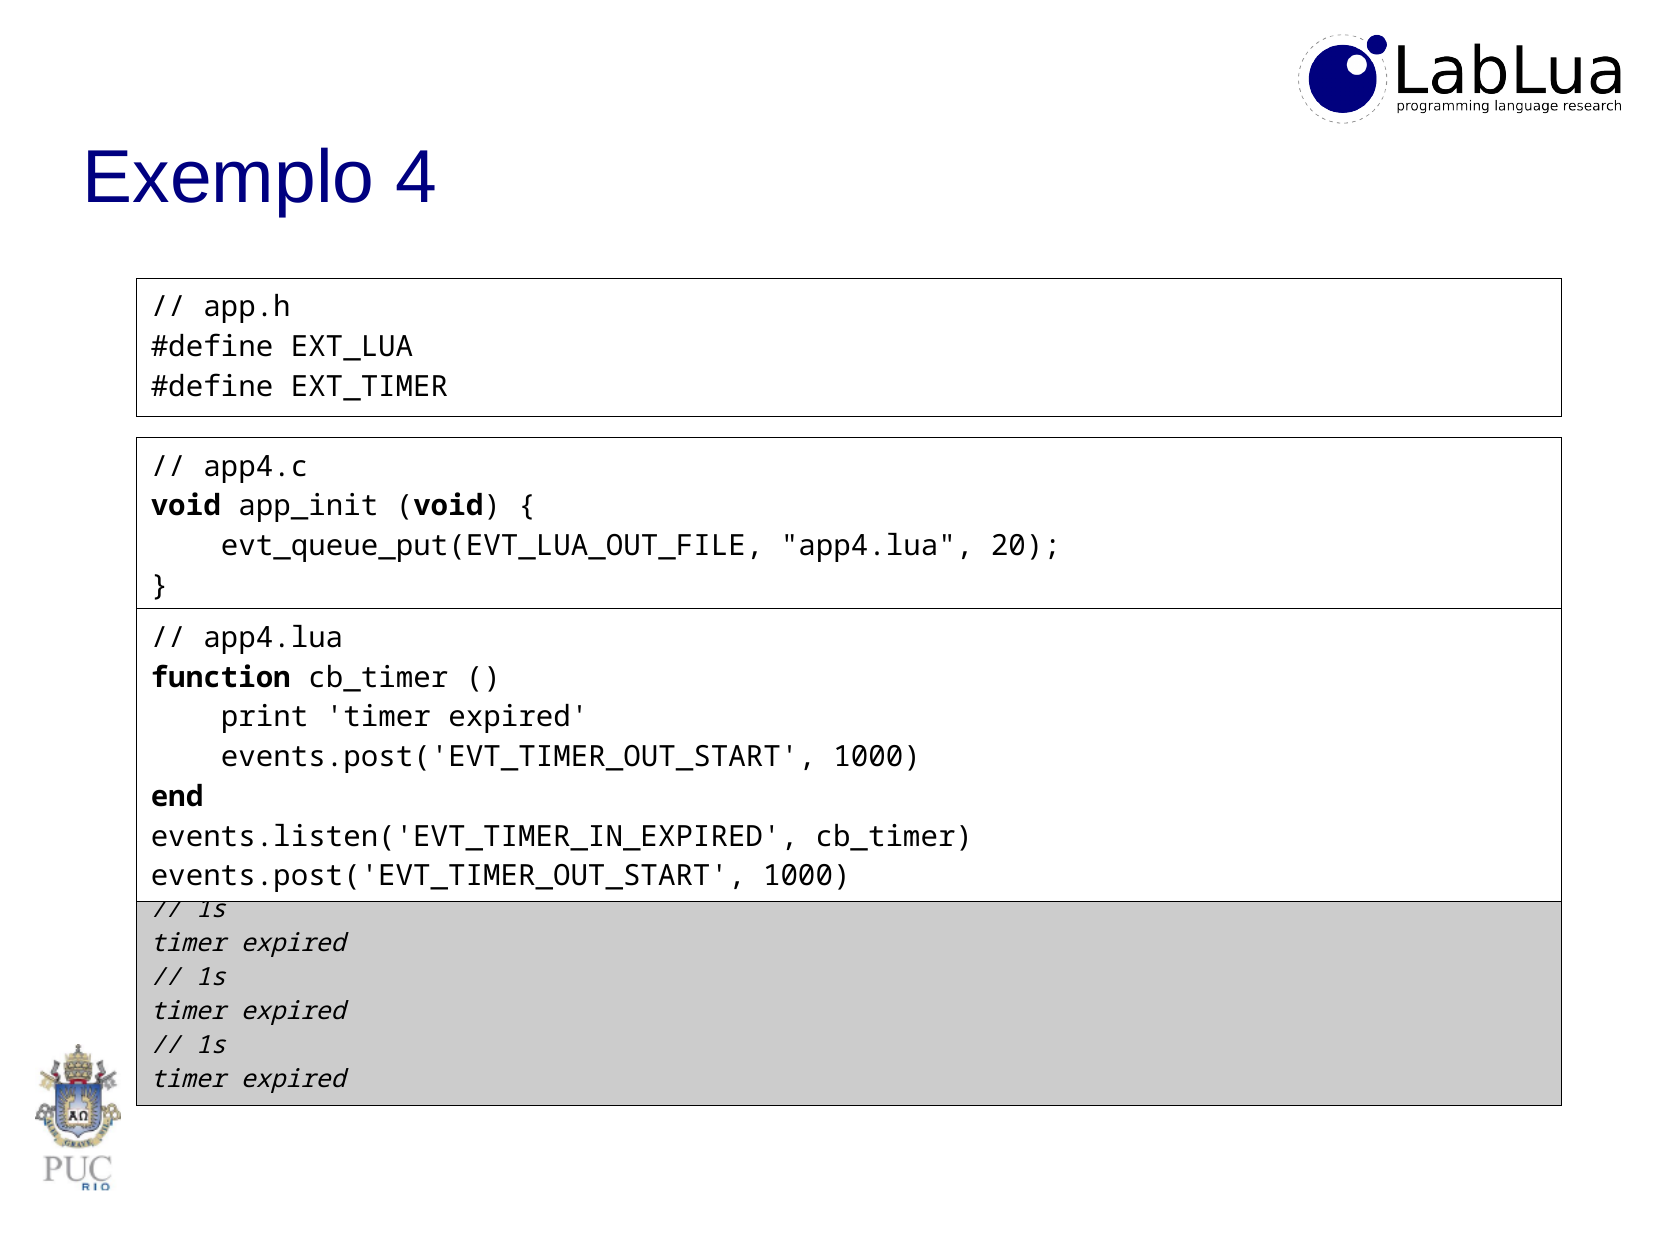

# Exemplo 4
// app.h
#define EXT_LUA
#define EXT_TIMER
// app4.c
void app_init (void) {
 evt_queue_put(EVT_LUA_OUT_FILE, "app4.lua", 20);
}
// app4.lua
function cb_timer ()
 print 'timer expired'
 events.post('EVT_TIMER_OUT_START', 1000)
end
events.listen('EVT_TIMER_IN_EXPIRED', cb_timer)
events.post('EVT_TIMER_OUT_START', 1000)
// 1s
timer expired
// 1s
timer expired
// 1s
timer expired